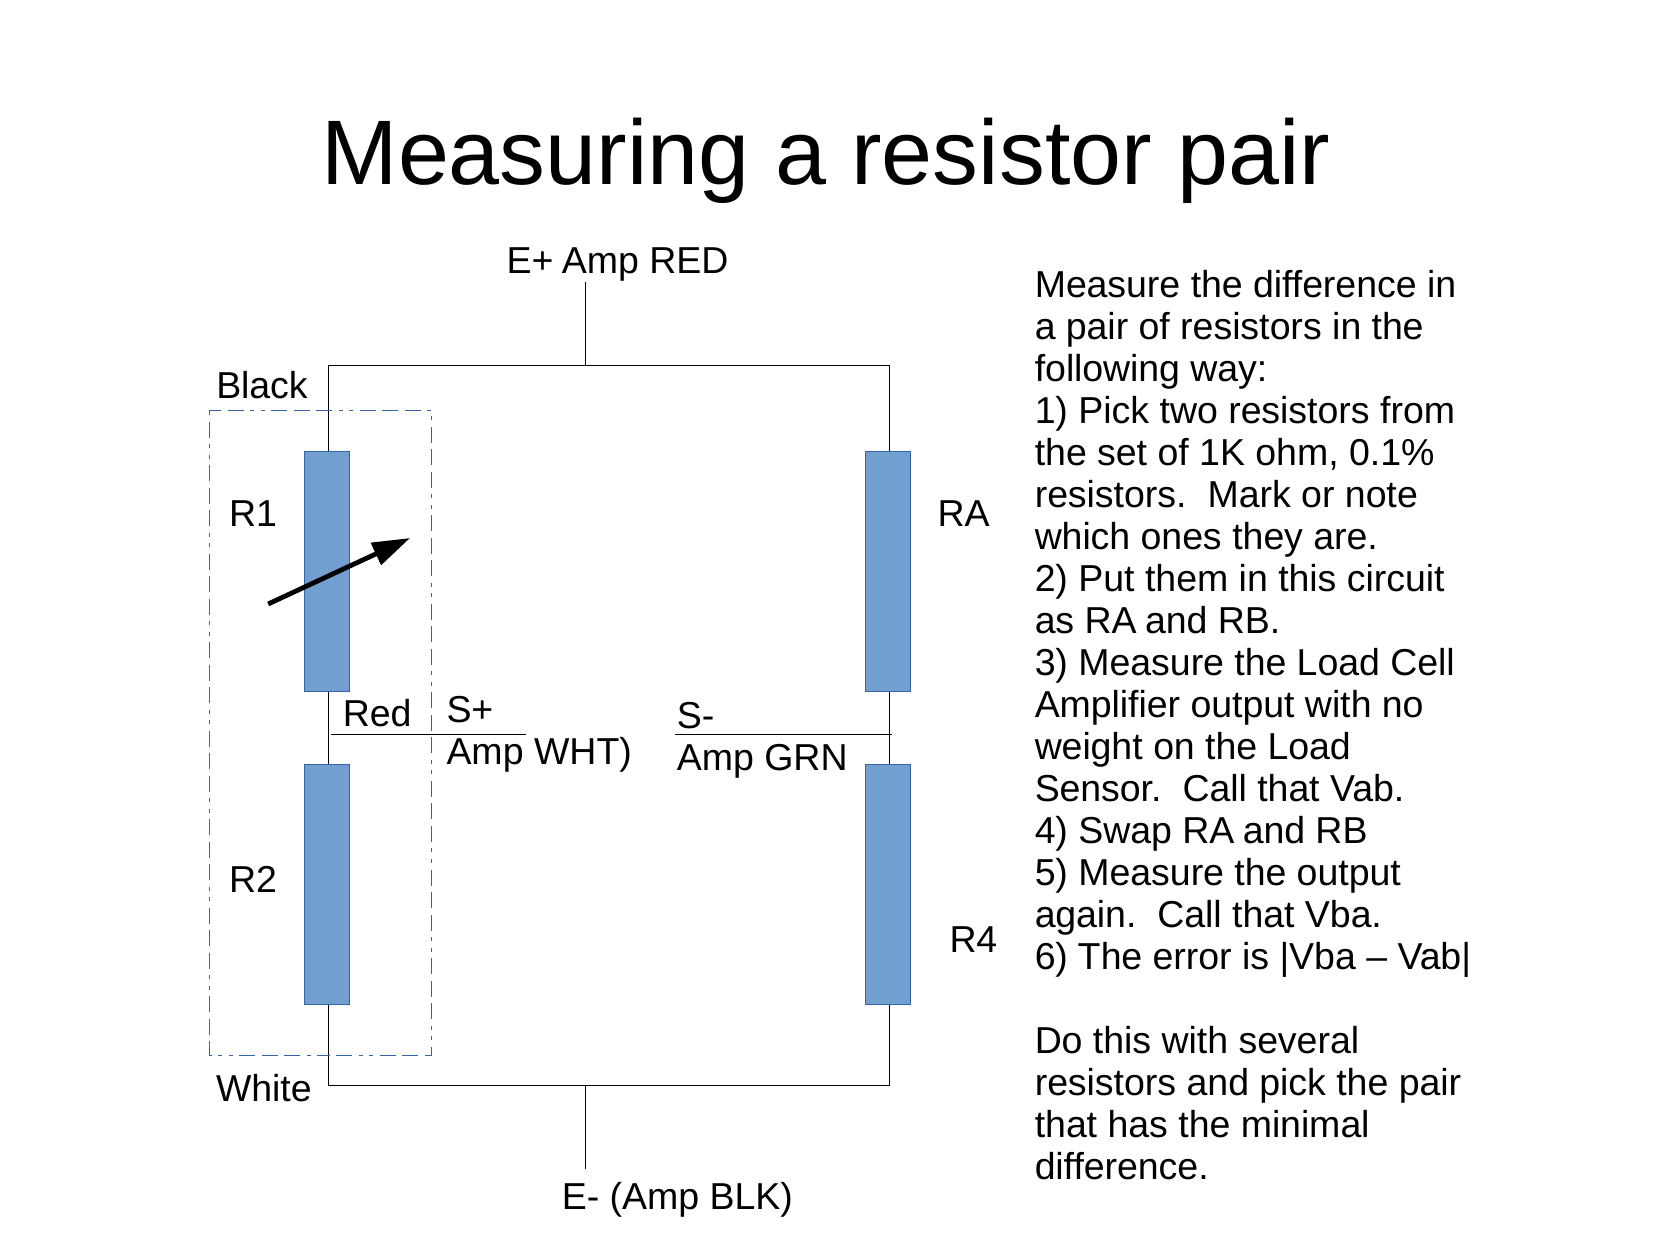

# Measuring a resistor pair
E+ Amp RED
Measure the difference in a pair of resistors in the following way:
1) Pick two resistors from the set of 1K ohm, 0.1% resistors. Mark or note which ones they are.
2) Put them in this circuit as RA and RB.
3) Measure the Load Cell Amplifier output with no weight on the Load Sensor. Call that Vab.
4) Swap RA and RB
5) Measure the output again. Call that Vba.
6) The error is |Vba – Vab|
Do this with several resistors and pick the pair that has the minimal difference.
Black
R1
RA
S+
Amp WHT)
Red
S-
Amp GRN
R2
R4
White
E- (Amp BLK)